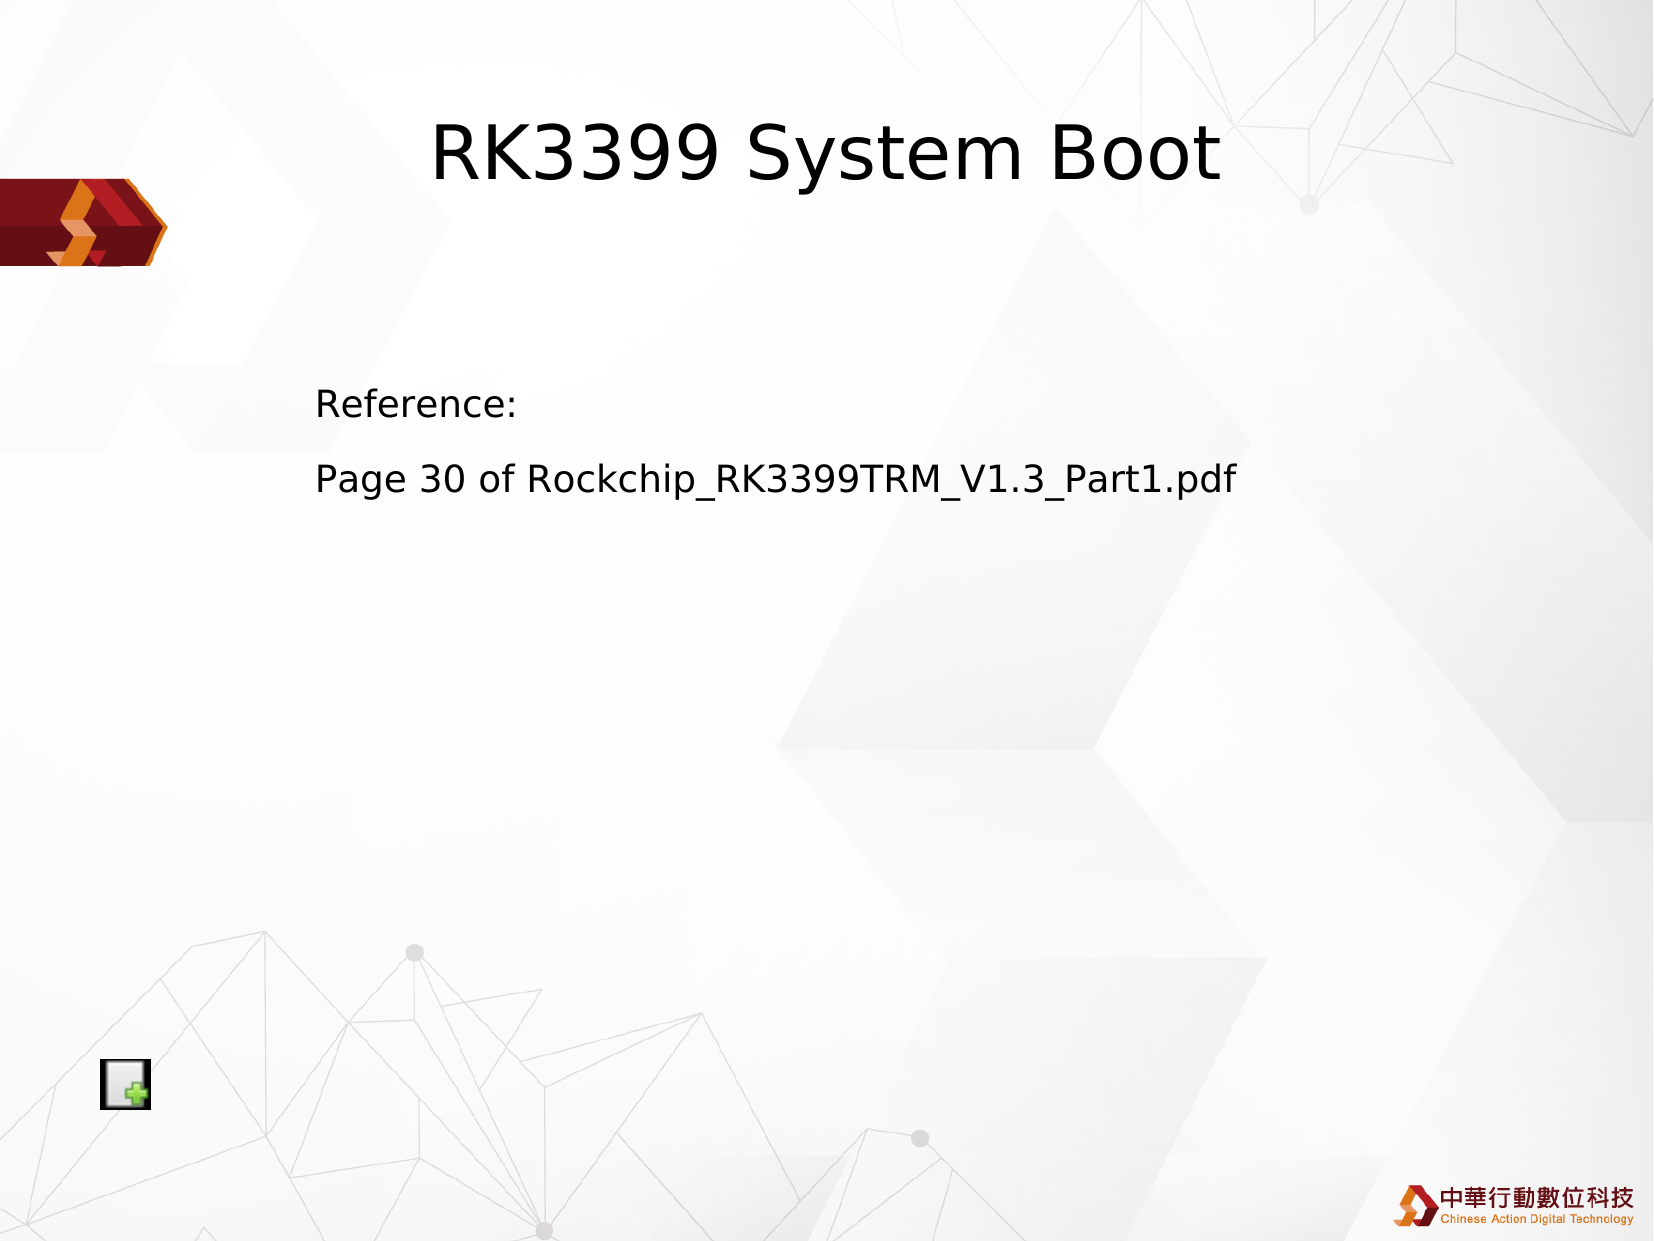

# RK3399 System Boot
Reference:
Page 30 of Rockchip_RK3399TRM_V1.3_Part1.pdf